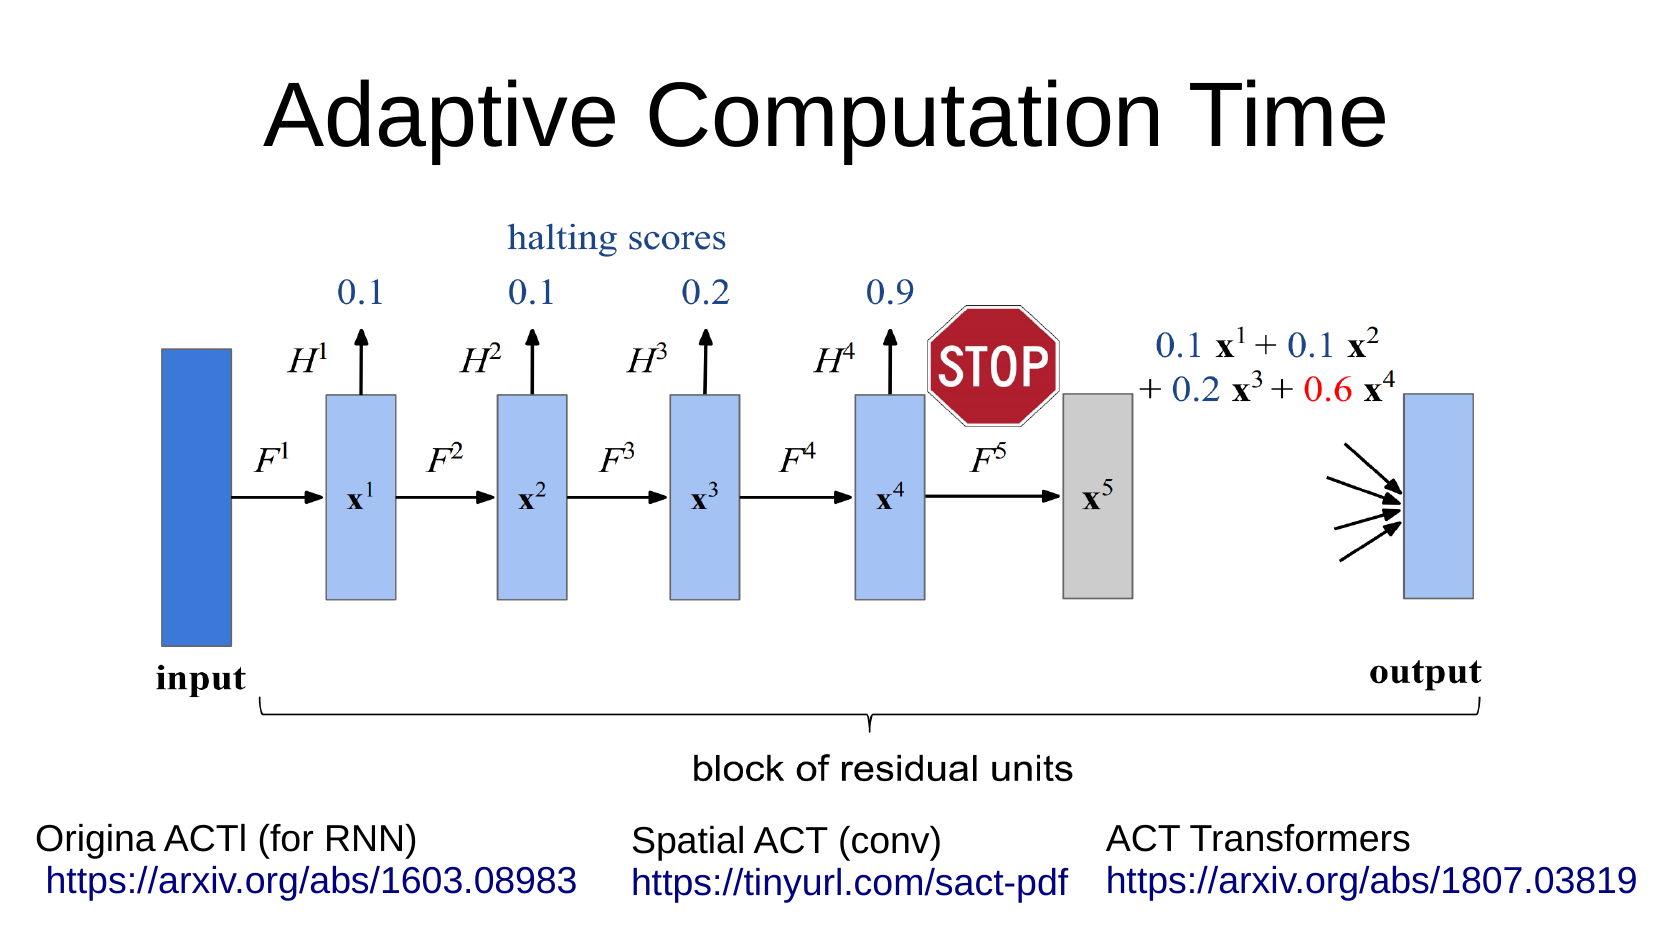

# Adaptive Computation Time
Origina ACTl (for RNN)
 https://arxiv.org/abs/1603.08983
ACT Transformers
https://arxiv.org/abs/1807.03819
Spatial ACT (conv)
https://tinyurl.com/sact-pdf